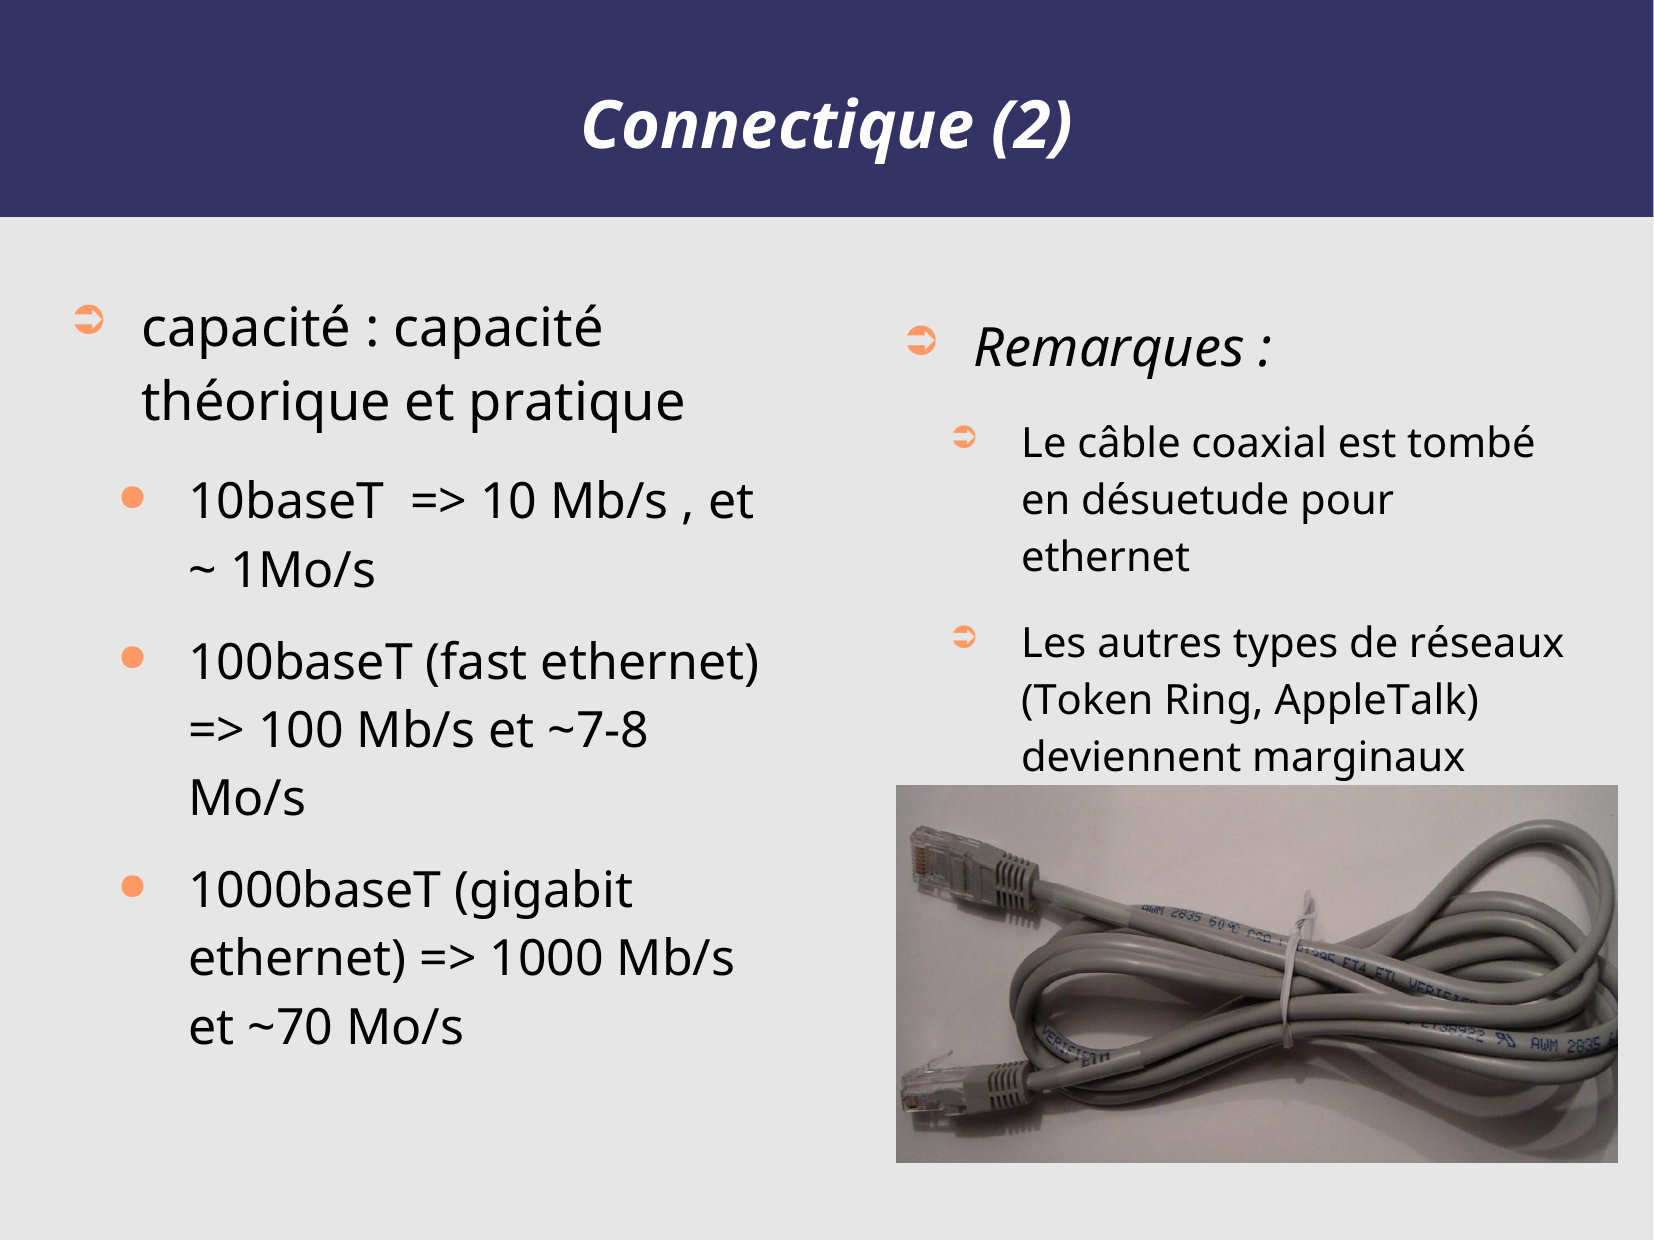

# Connectique (2)
capacité : capacité théorique et pratique
10baseT => 10 Mb/s , et ~ 1Mo/s
100baseT (fast ethernet) => 100 Mb/s et ~7-8 Mo/s
1000baseT (gigabit ethernet) => 1000 Mb/s et ~70 Mo/s
Remarques :
Le câble coaxial est tombé en désuetude pour ethernet
Les autres types de réseaux (Token Ring, AppleTalk) deviennent marginaux